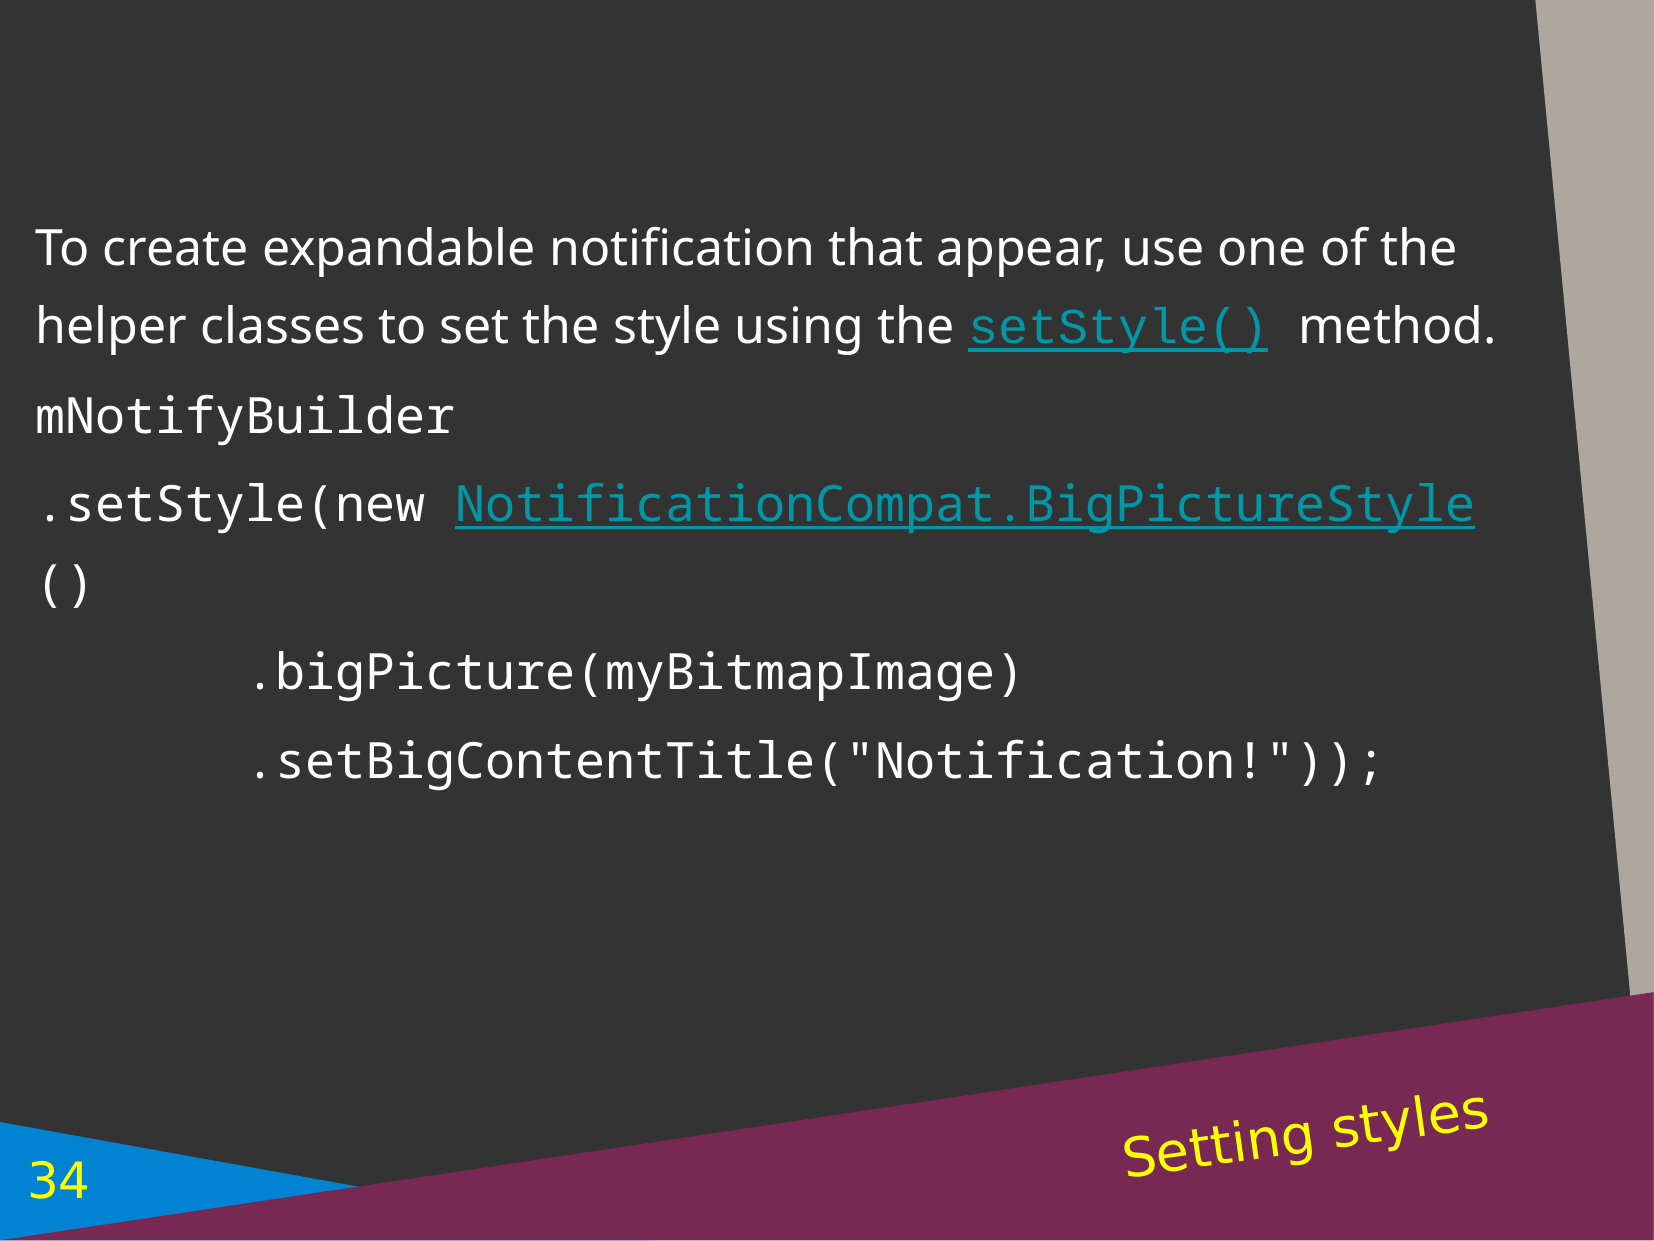

To create expandable notification that appear, use one of the helper classes to set the style using the setStyle() method.
mNotifyBuilder
.setStyle(new NotificationCompat.BigPictureStyle()
 .bigPicture(myBitmapImage)
 .setBigContentTitle("Notification!"));
# Setting styles
34